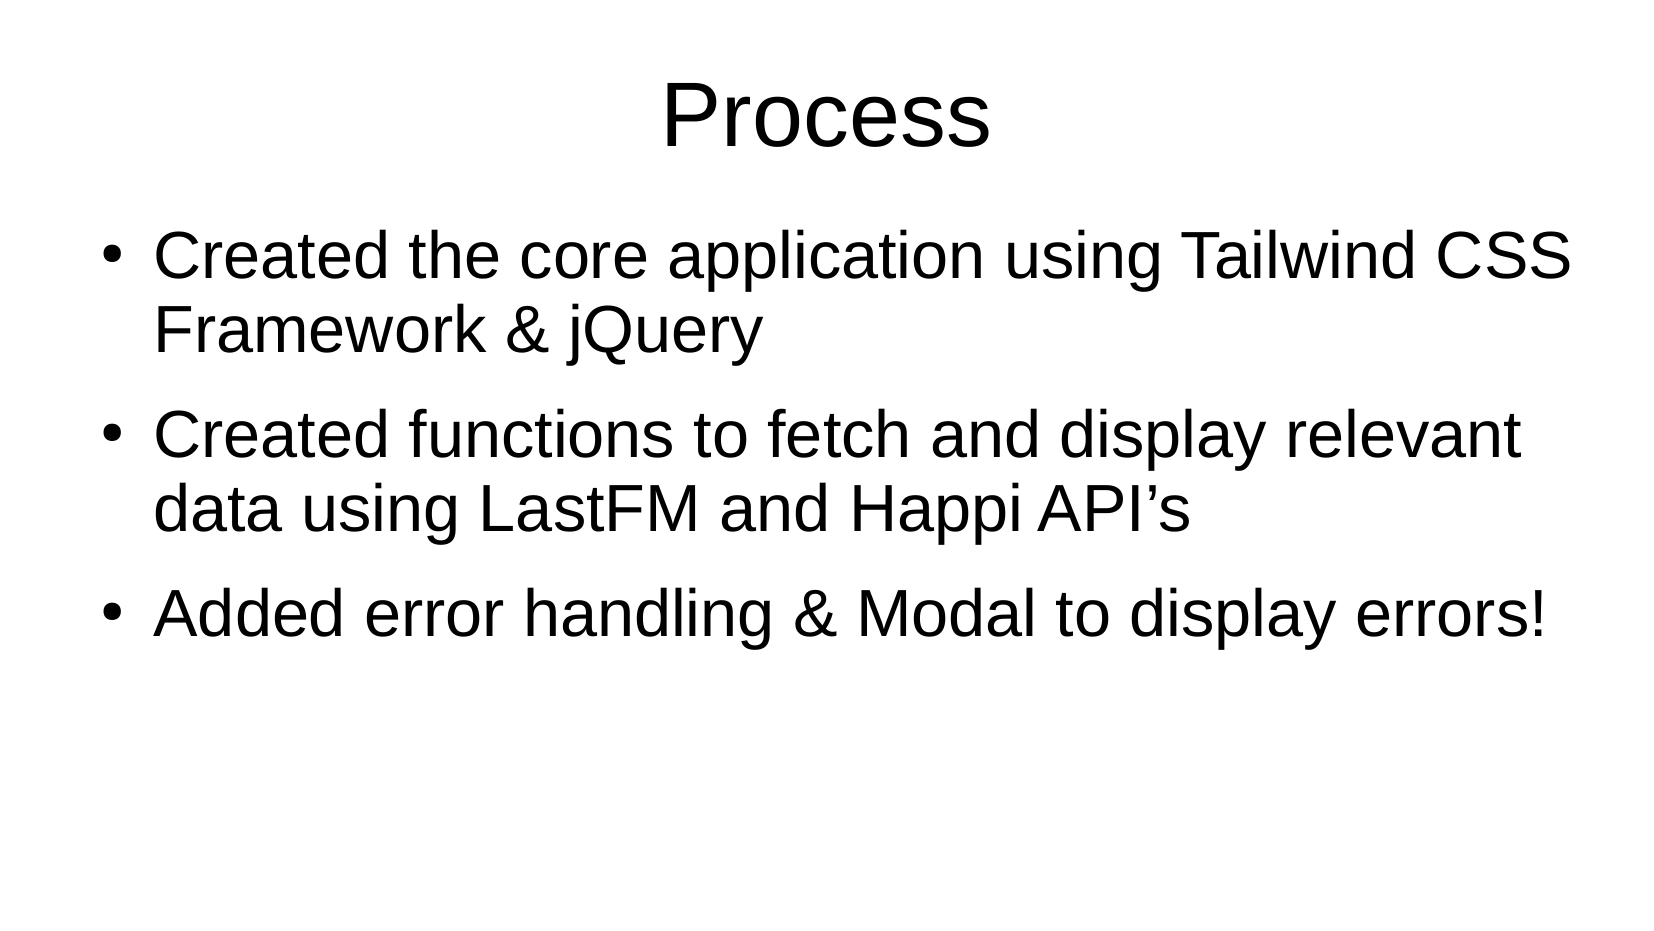

# Process
Created the core application using Tailwind CSS Framework & jQuery
Created functions to fetch and display relevant data using LastFM and Happi API’s
Added error handling & Modal to display errors!